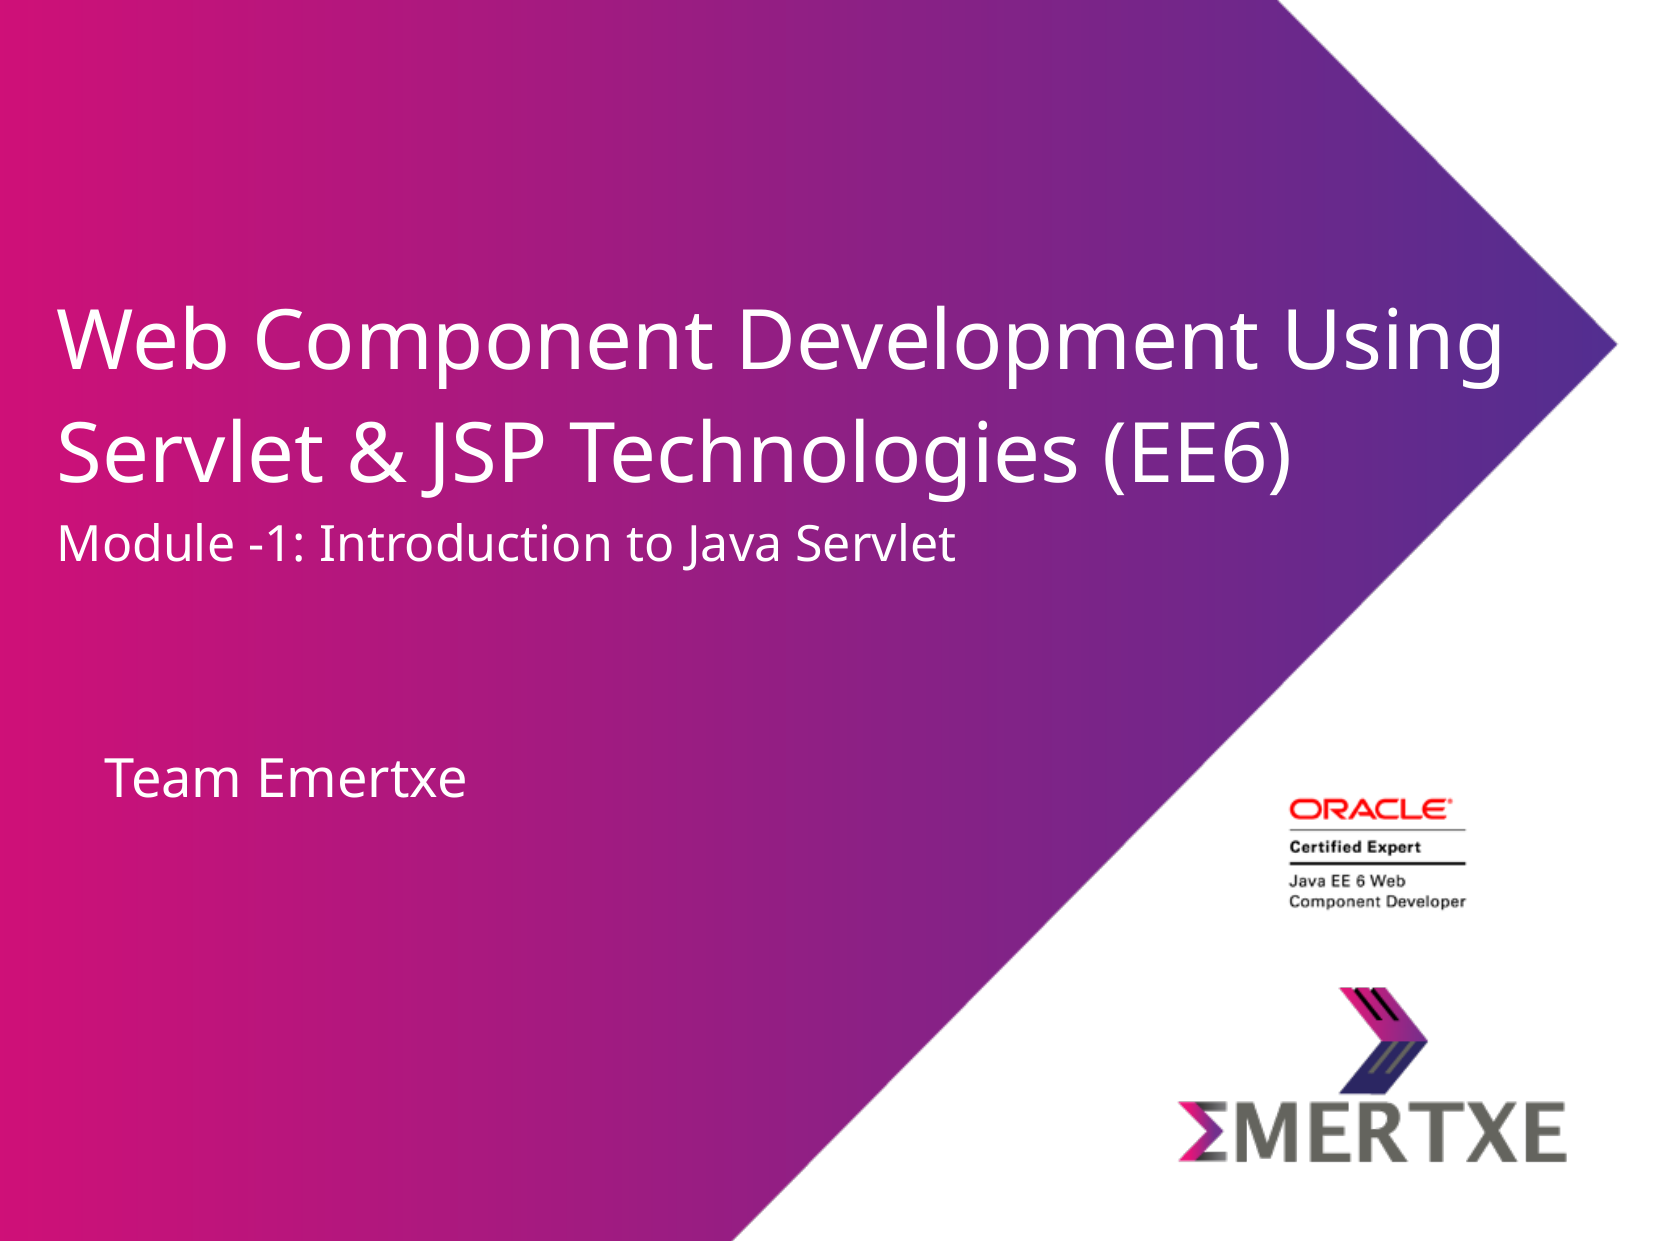

# Web Component Development Using Servlet & JSP Technologies (EE6) Module -1: Introduction to Java Servlet